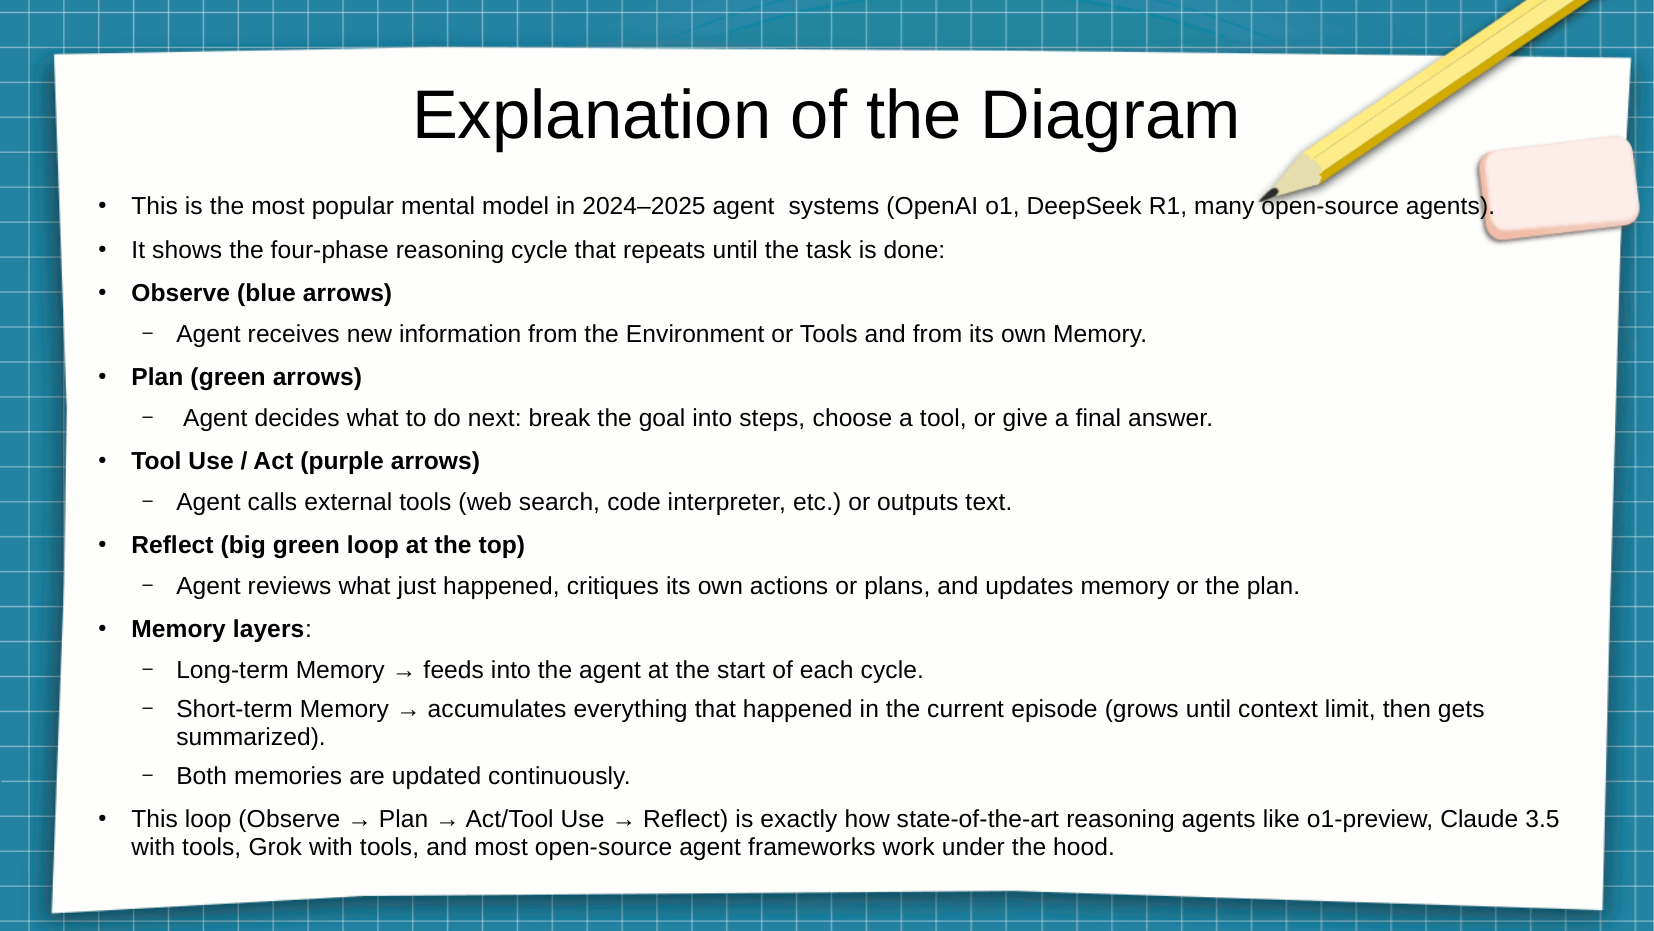

# Explanation of the Diagram
This is the most popular mental model in 2024–2025 agent systems (OpenAI o1, DeepSeek R1, many open-source agents).
It shows the four-phase reasoning cycle that repeats until the task is done:
Observe (blue arrows)
Agent receives new information from the Environment or Tools and from its own Memory.
Plan (green arrows)
 Agent decides what to do next: break the goal into steps, choose a tool, or give a final answer.
Tool Use / Act (purple arrows)
Agent calls external tools (web search, code interpreter, etc.) or outputs text.
Reflect (big green loop at the top)
Agent reviews what just happened, critiques its own actions or plans, and updates memory or the plan.
Memory layers:
Long-term Memory → feeds into the agent at the start of each cycle.
Short-term Memory → accumulates everything that happened in the current episode (grows until context limit, then gets summarized).
Both memories are updated continuously.
This loop (Observe → Plan → Act/Tool Use → Reflect) is exactly how state-of-the-art reasoning agents like o1-preview, Claude 3.5 with tools, Grok with tools, and most open-source agent frameworks work under the hood.